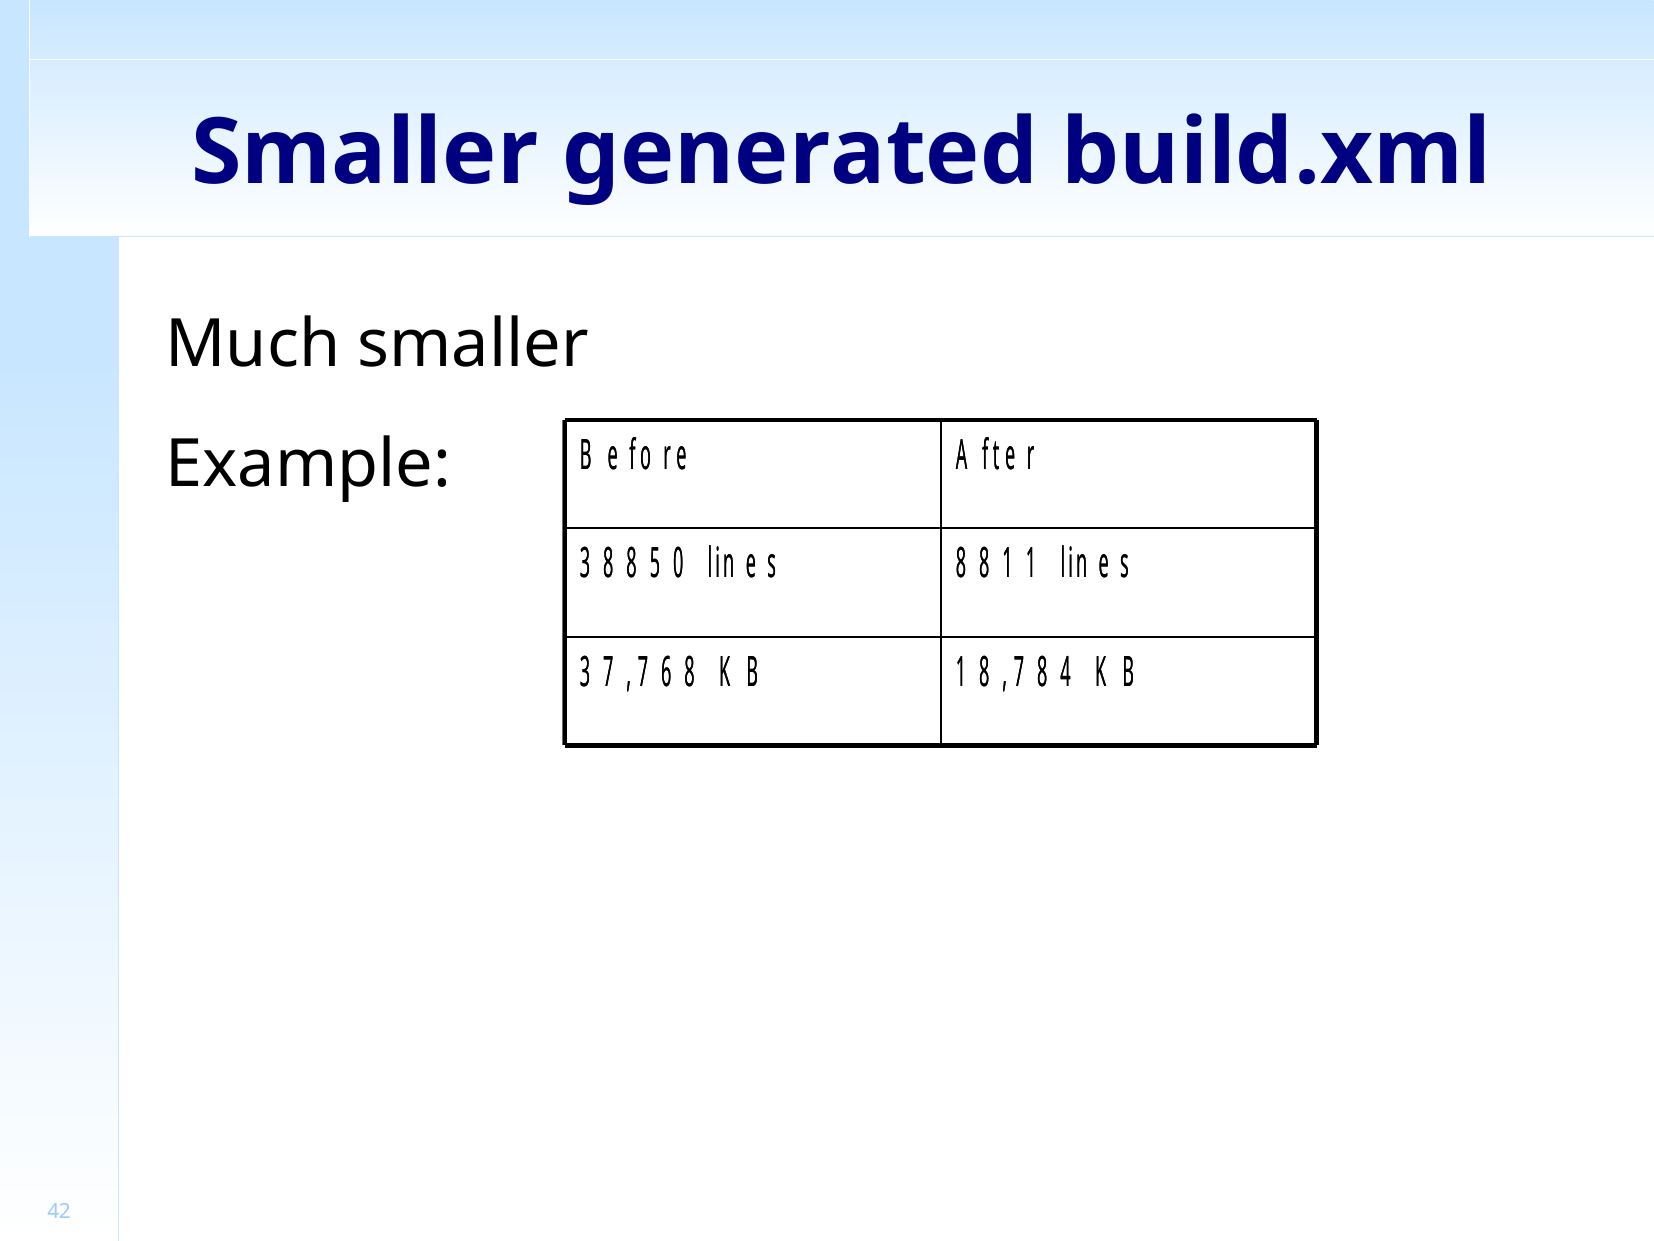

# Smaller generated build.xml
Much smaller
Example: